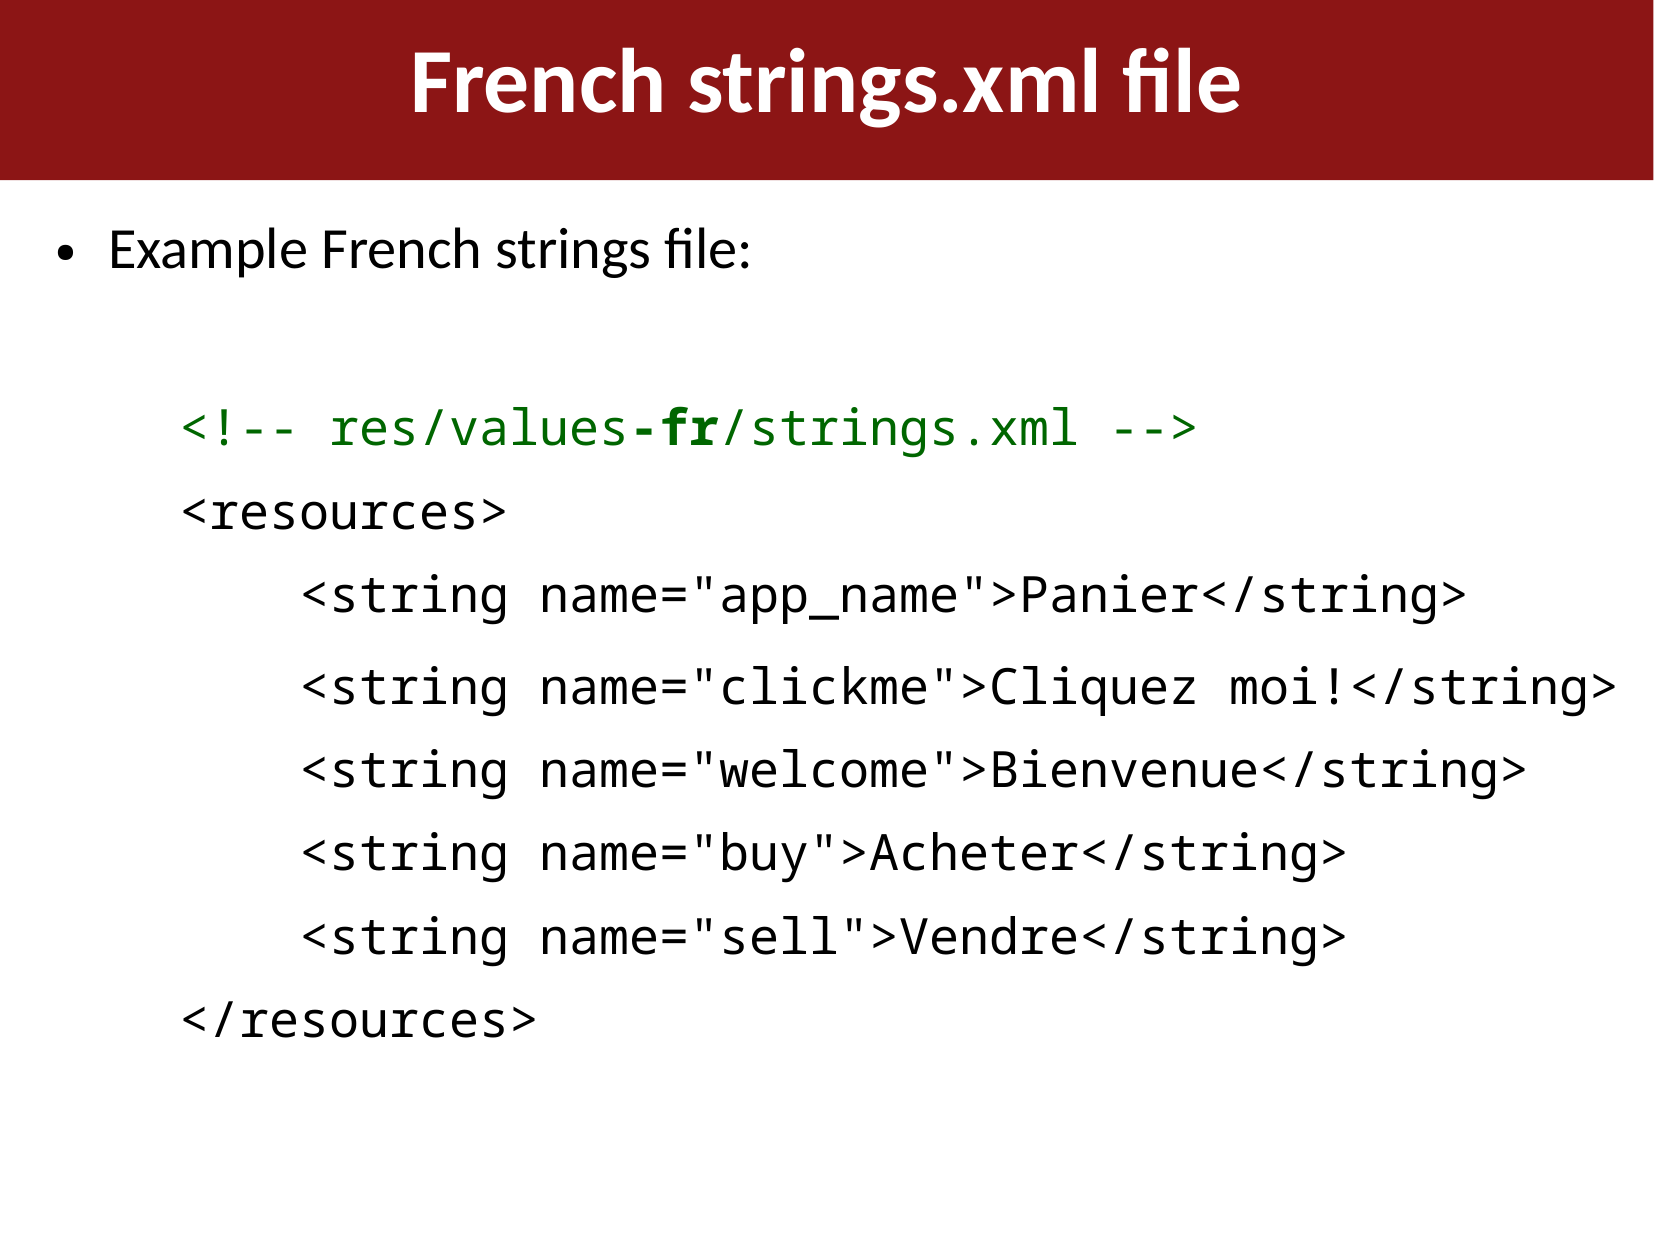

# French strings.xml file
Example French strings file:
<!-- res/values-fr/strings.xml -->
<resources>
 <string name="app_name">Panier</string>
 <string name="clickme">Cliquez moi!</string>
 <string name="welcome">Bienvenue</string>
 <string name="buy">Acheter</string>
 <string name="sell">Vendre</string>
</resources>